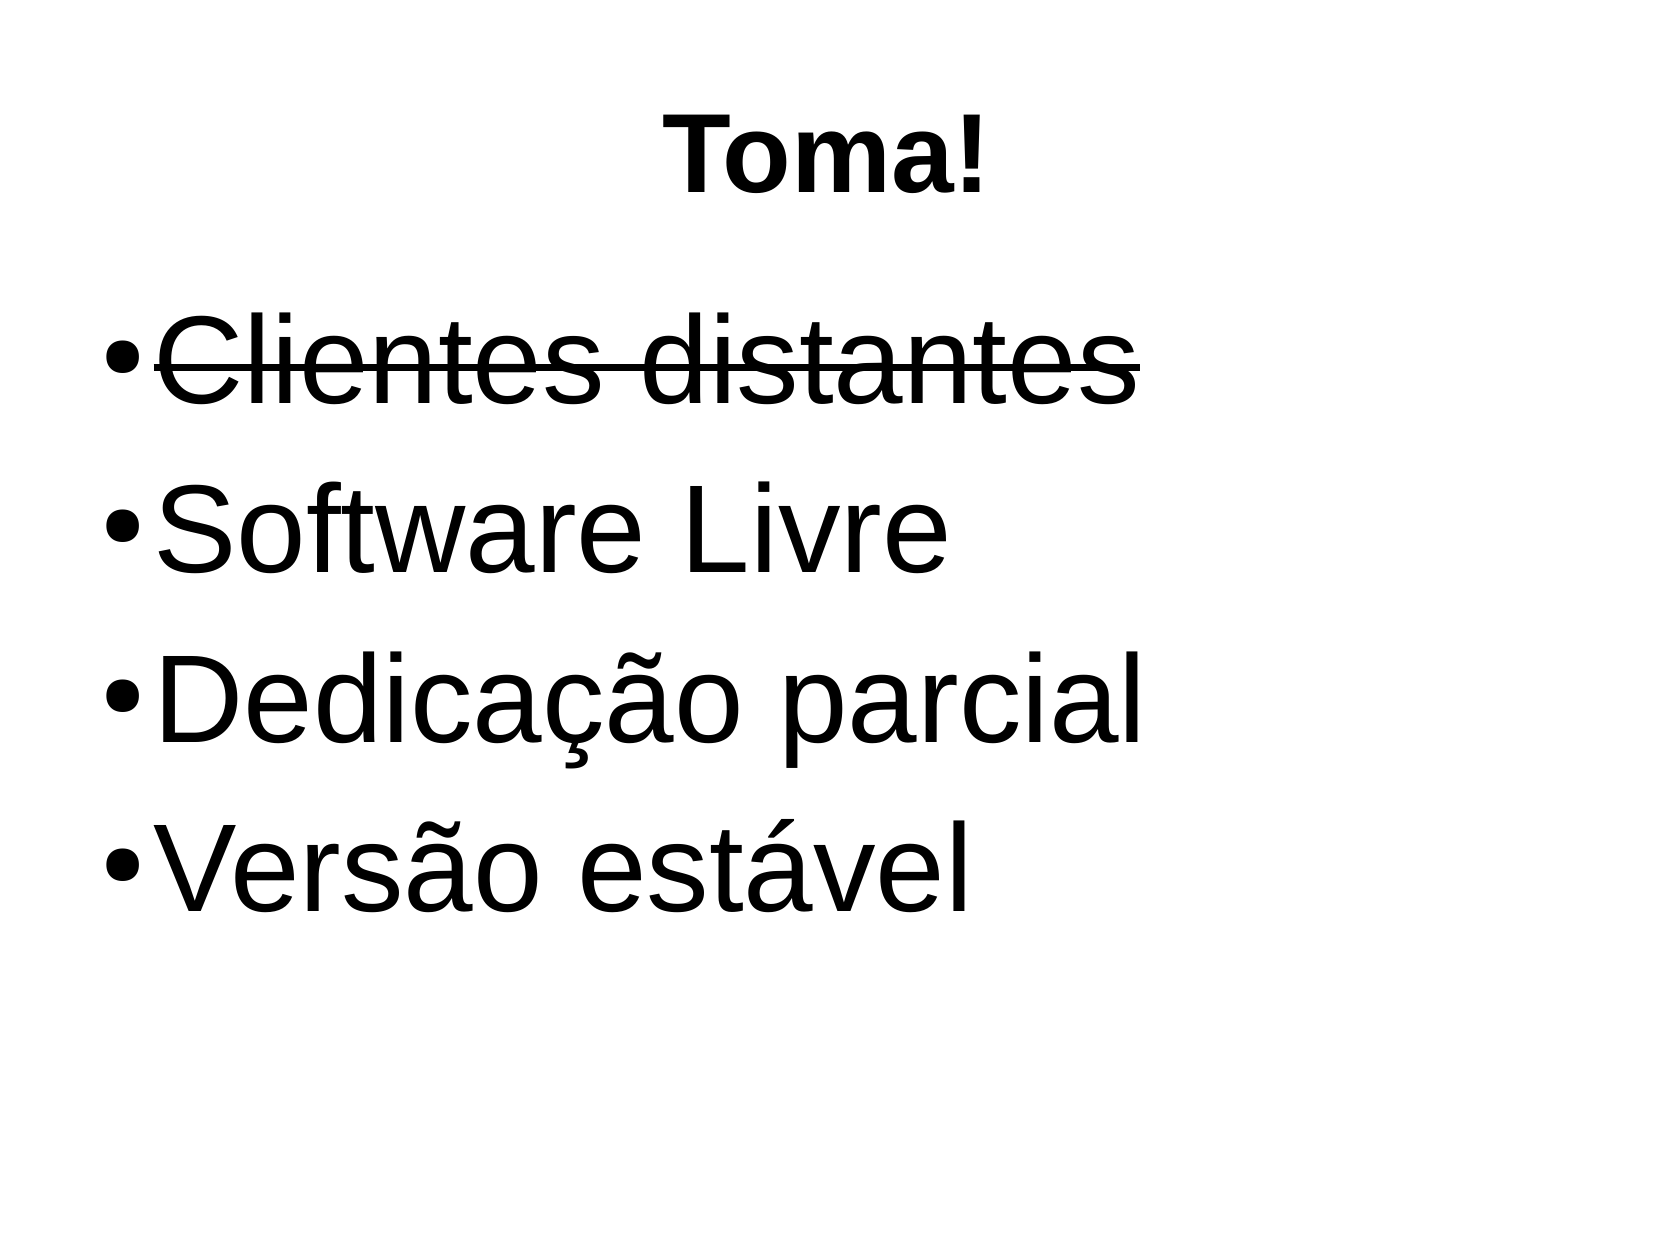

# Toma!
Clientes distantes
Software Livre
Dedicação parcial
Versão estável